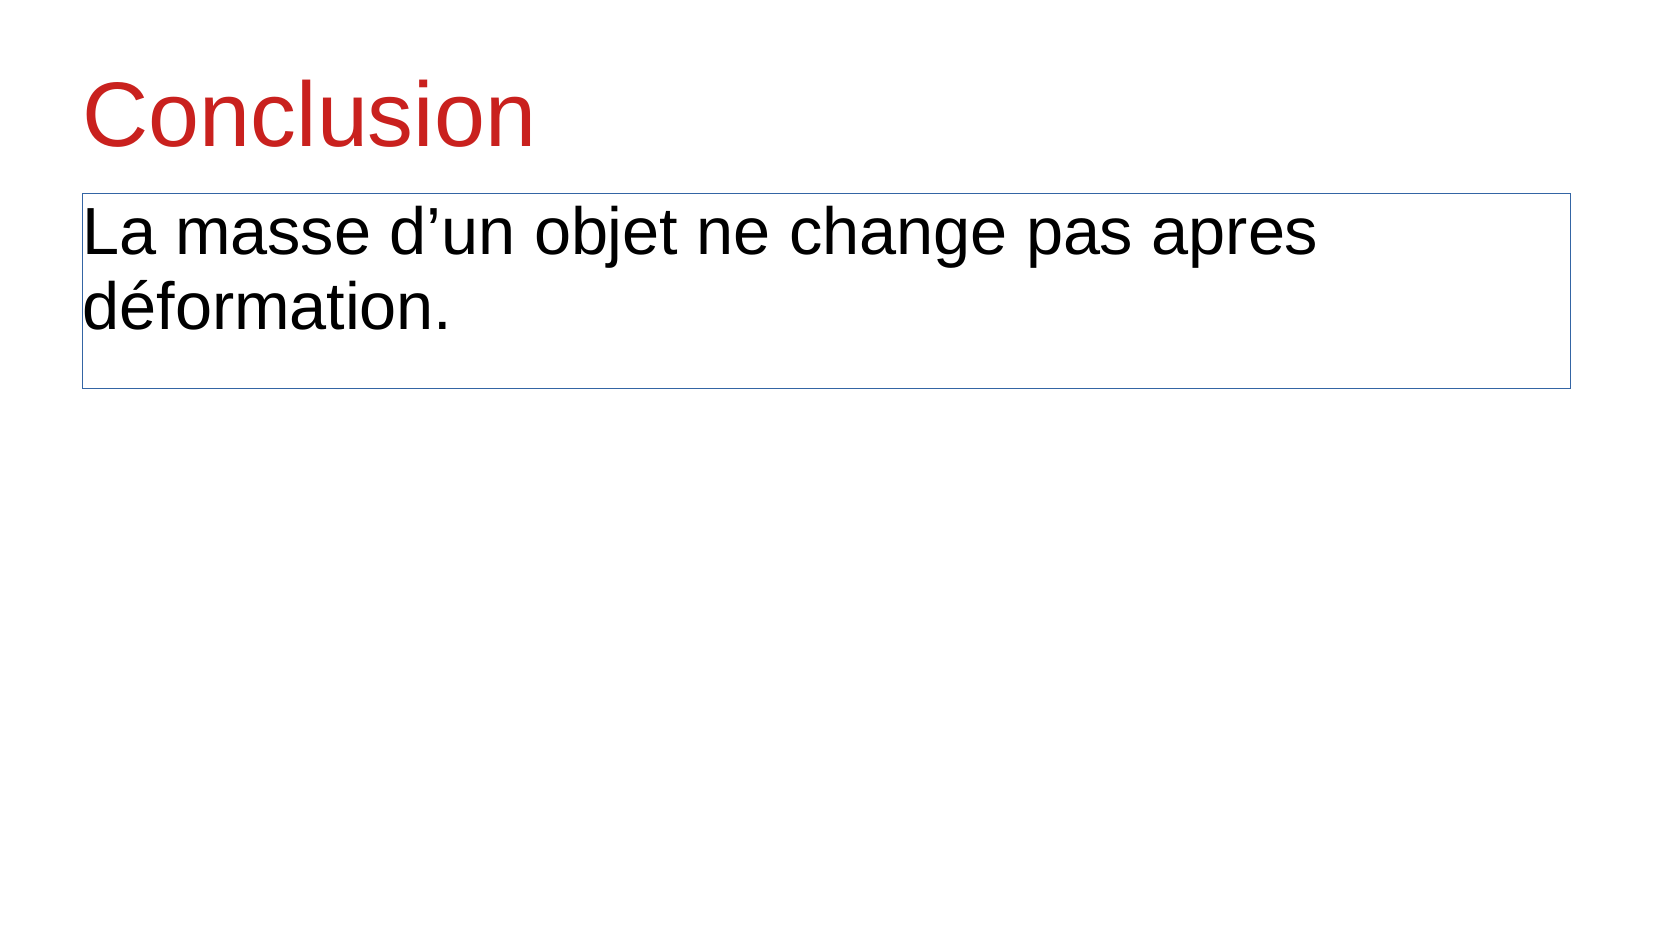

# Conclusion
La masse d’un objet ne change pas apres déformation.